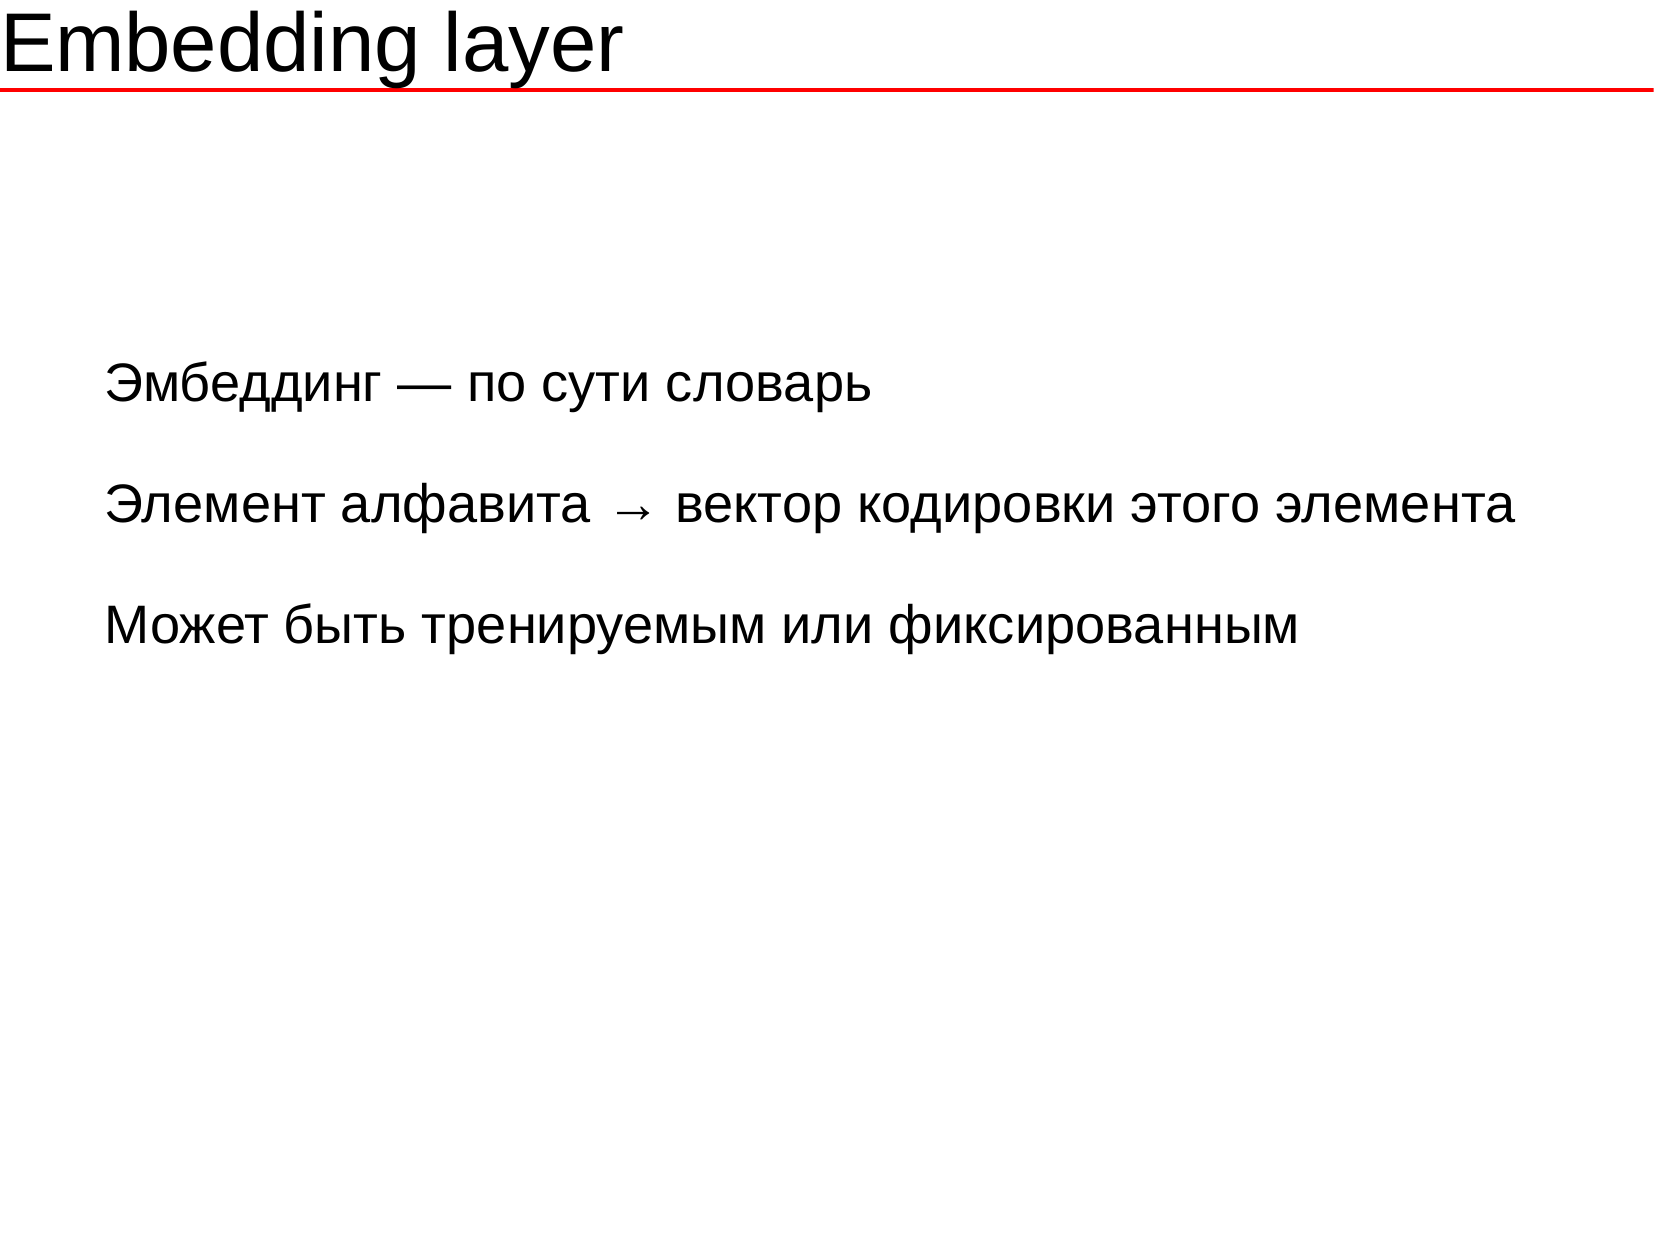

# Embedding layer
Эмбеддинг — по сути словарь
Элемент алфавита → вектор кодировки этого элемента
Может быть тренируемым или фиксированным